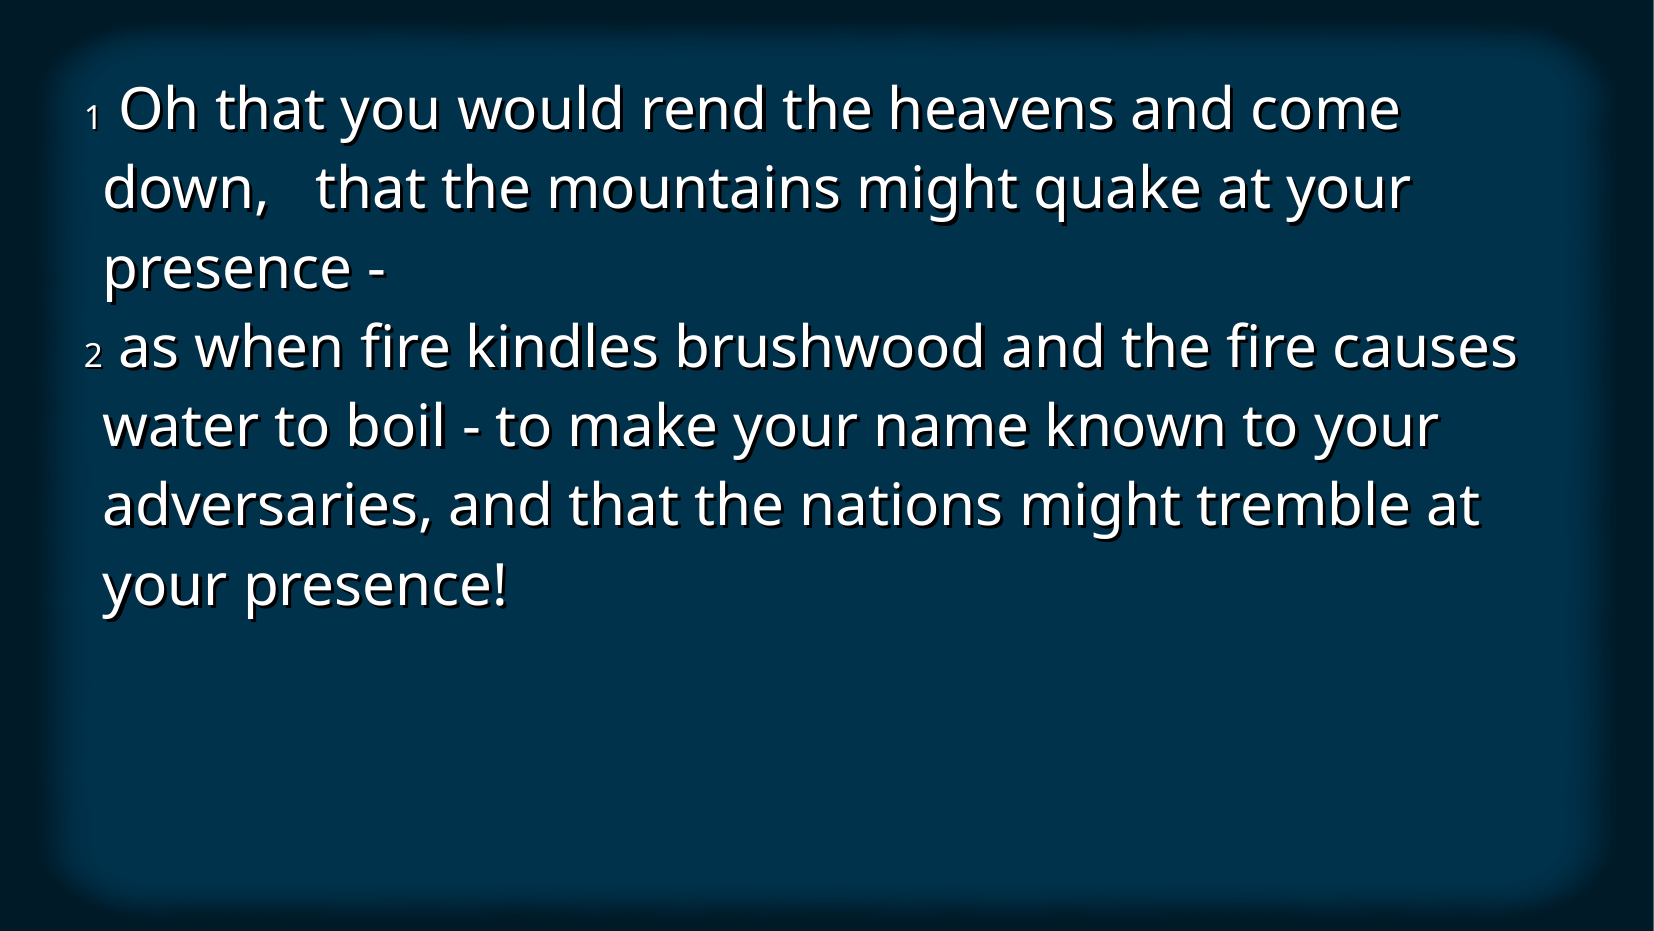

1 Oh that you would rend the heavens and come down, that the mountains might quake at your presence -
2 as when fire kindles brushwood and the fire causes water to boil - to make your name known to your adversaries, and that the nations might tremble at your presence!